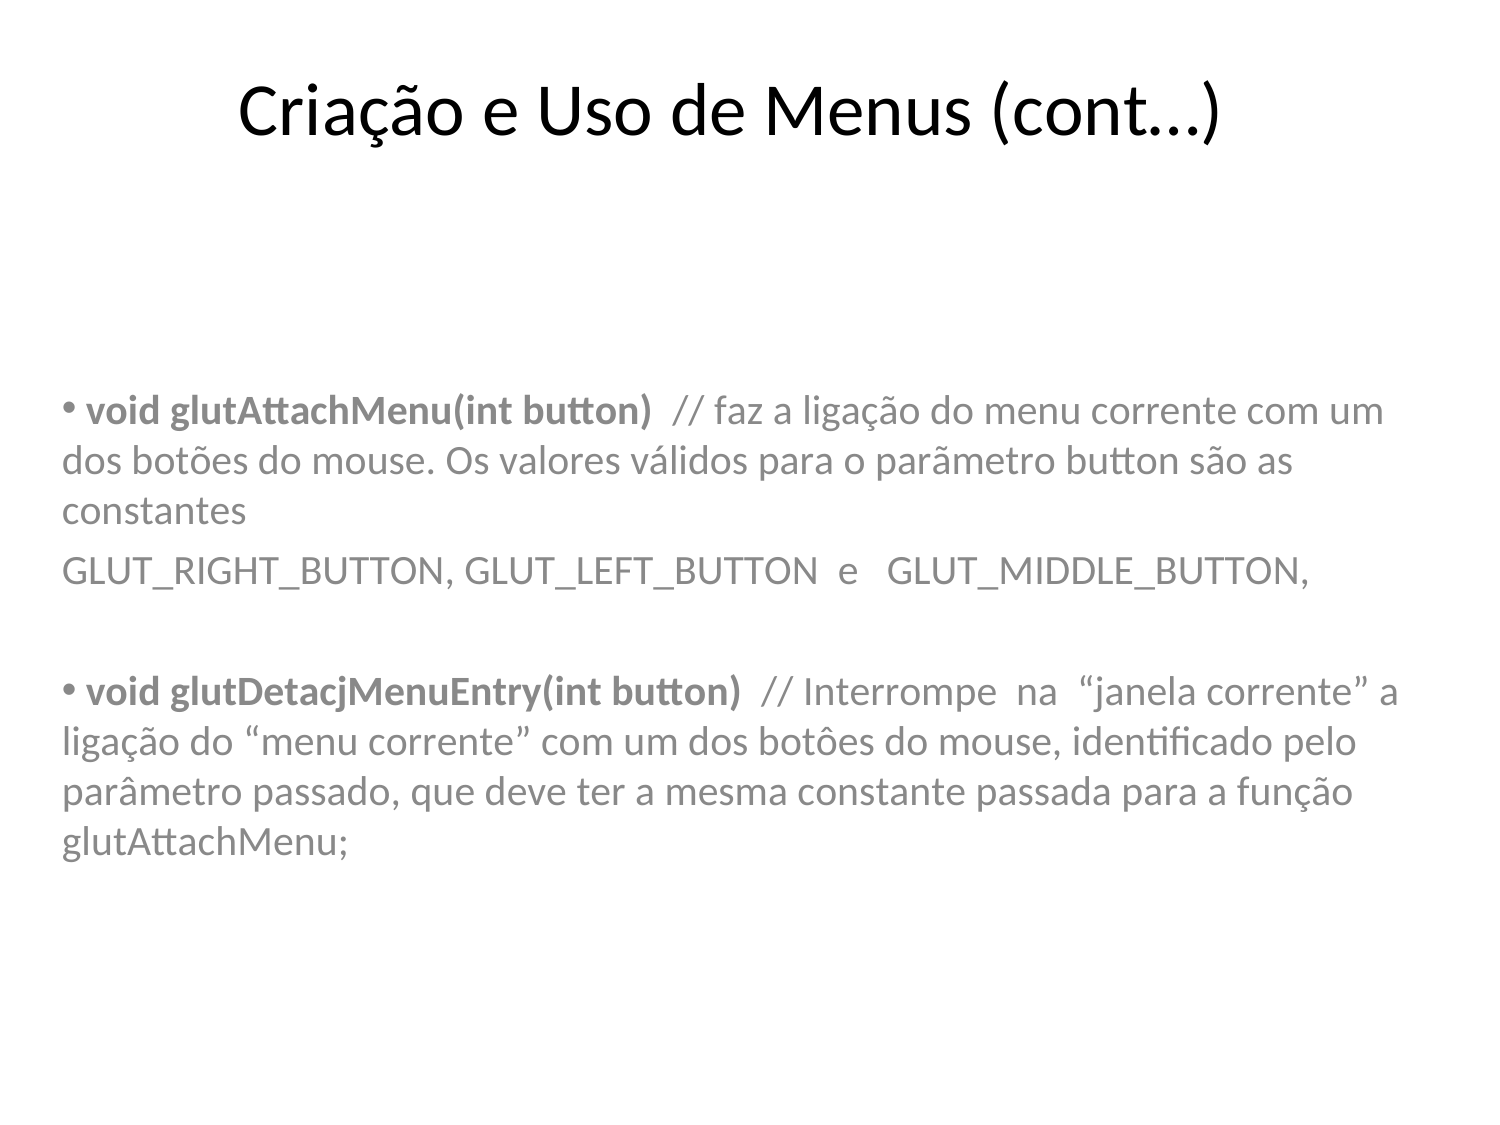

# Criação e Uso de Menus (cont…)
 void glutAttachMenu(int button) // faz a ligação do menu corrente com um dos botões do mouse. Os valores válidos para o parãmetro button são as constantes
GLUT_RIGHT_BUTTON, GLUT_LEFT_BUTTON e GLUT_MIDDLE_BUTTON,
 void glutDetacjMenuEntry(int button) // Interrompe na “janela corrente” a ligação do “menu corrente” com um dos botôes do mouse, identificado pelo parâmetro passado, que deve ter a mesma constante passada para a função glutAttachMenu;